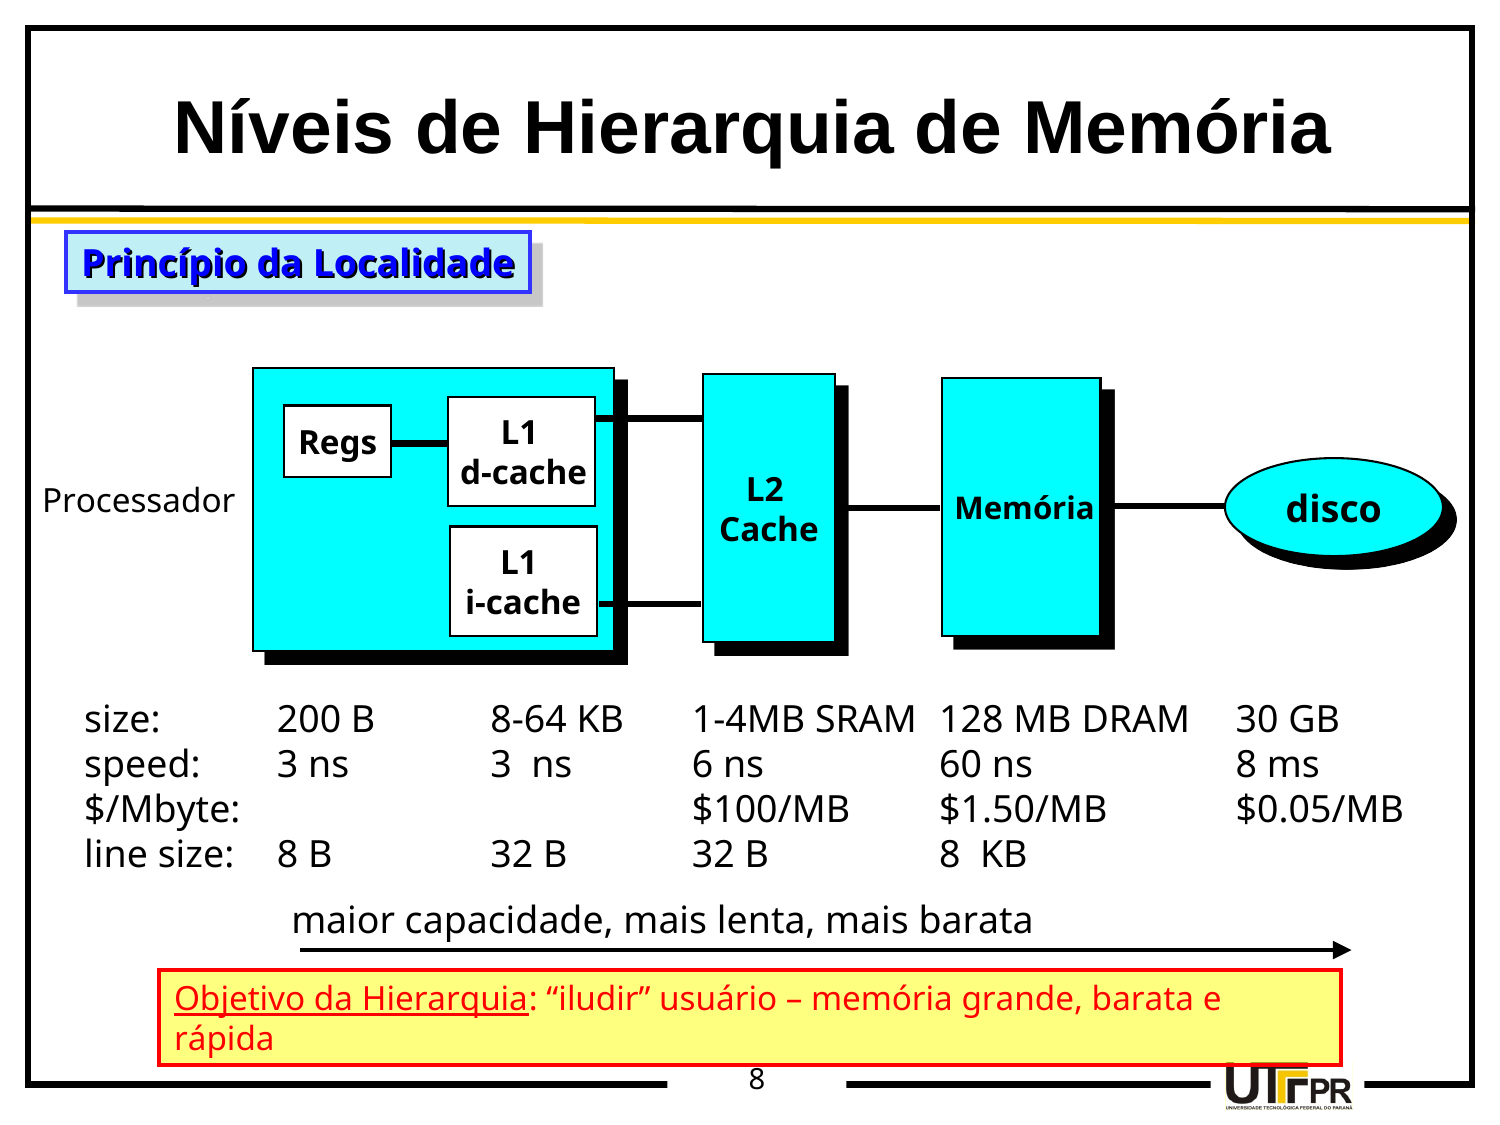

# Níveis de Hierarquia de Memória
Princípio da Localidade
L2
Cache
Memória
L1
d-cache
Regs
disco
Processador
L1
i-cache
size:
speed:
$/Mbyte:
line size:
200 B
3 ns
8 B
8-64 KB
3 ns
32 B
1-4MB SRAM
6 ns
$100/MB
32 B
128 MB DRAM
60 ns
$1.50/MB
8 KB
30 GB
8 ms
$0.05/MB
maior capacidade, mais lenta, mais barata
Objetivo da Hierarquia: “iludir” usuário – memória grande, barata e rápida